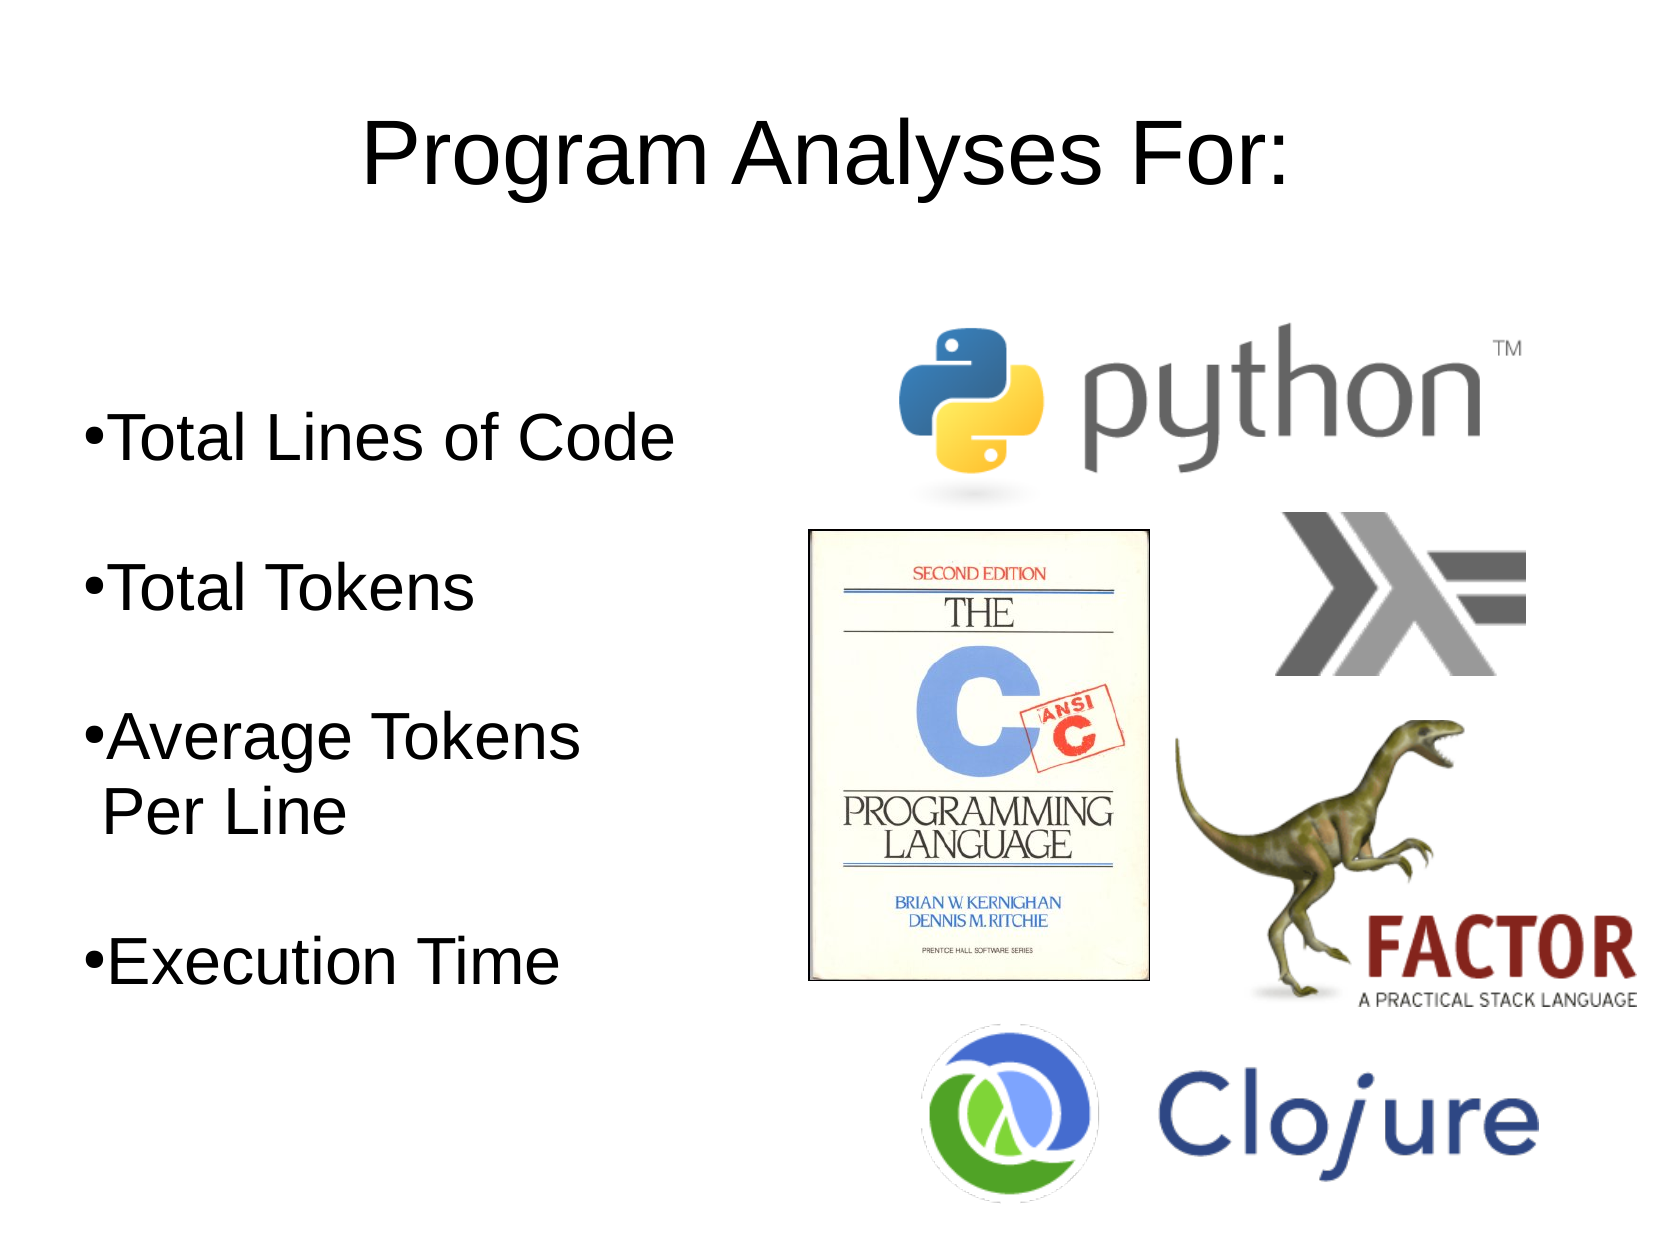

# Program Analyses For:
Total Lines of Code
Total Tokens
Average Tokens
 Per Line
Execution Time